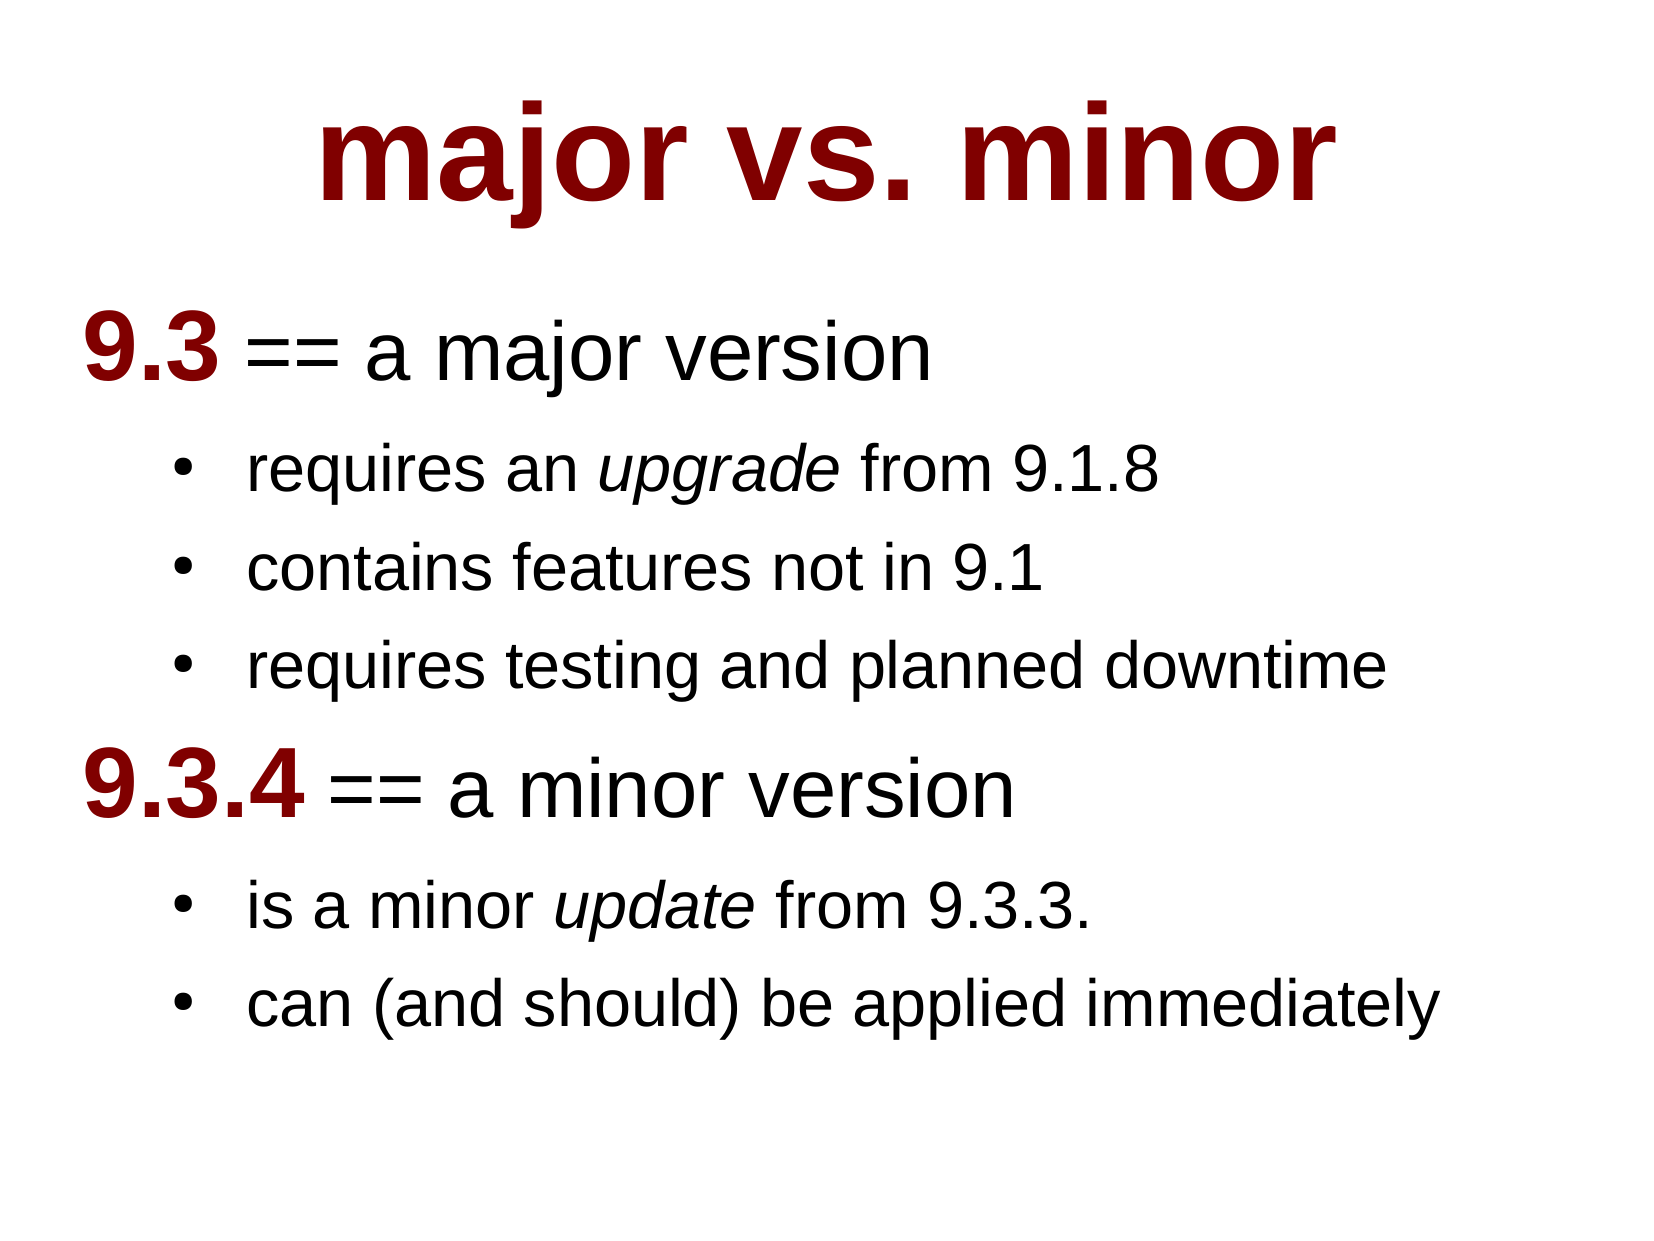

# major vs. minor
9.3 == a major version
requires an upgrade from 9.1.8
contains features not in 9.1
requires testing and planned downtime
9.3.4 == a minor version
is a minor update from 9.3.3.
can (and should) be applied immediately